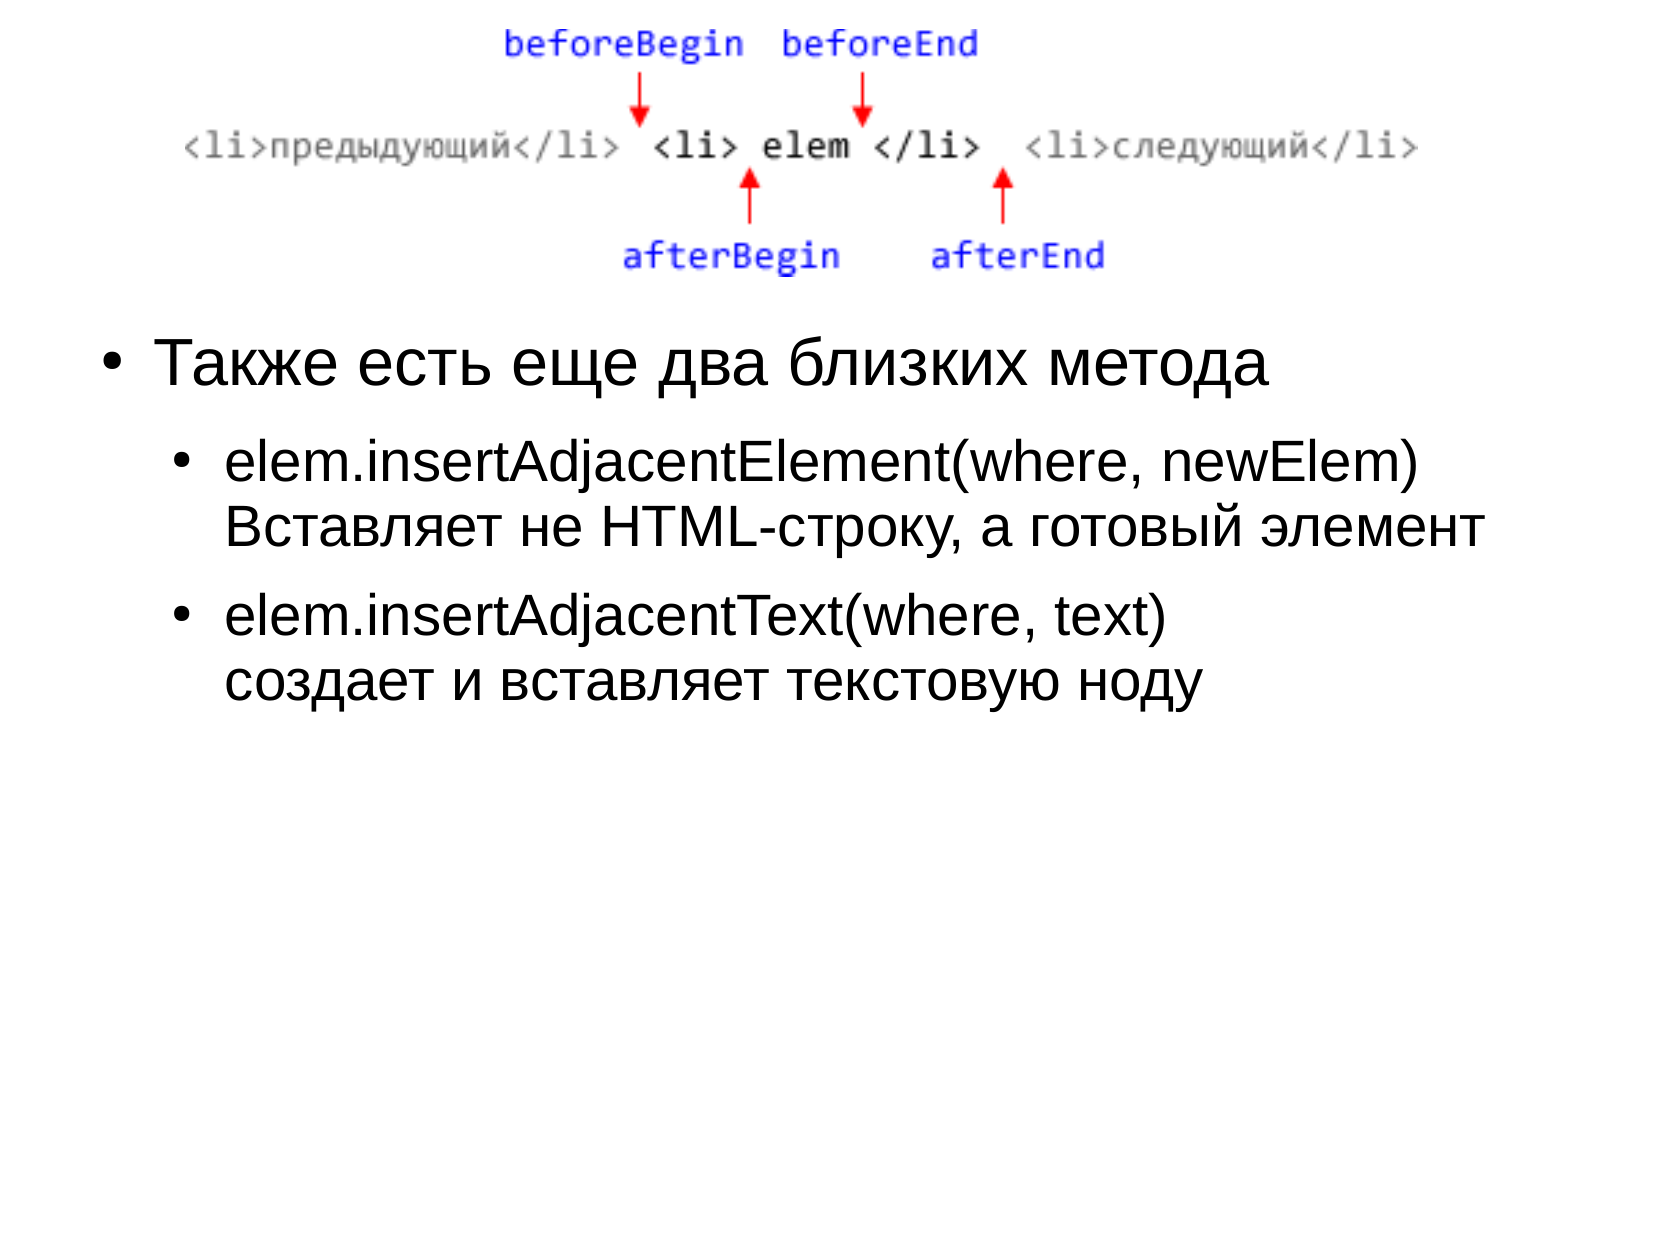

#
Также есть еще два близких метода
elem.insertAdjacentElement(where, newElem)
Вставляет не HTML-строку, а готовый элемент
elem.insertAdjacentText(where, text)
создает и вставляет текстовую ноду